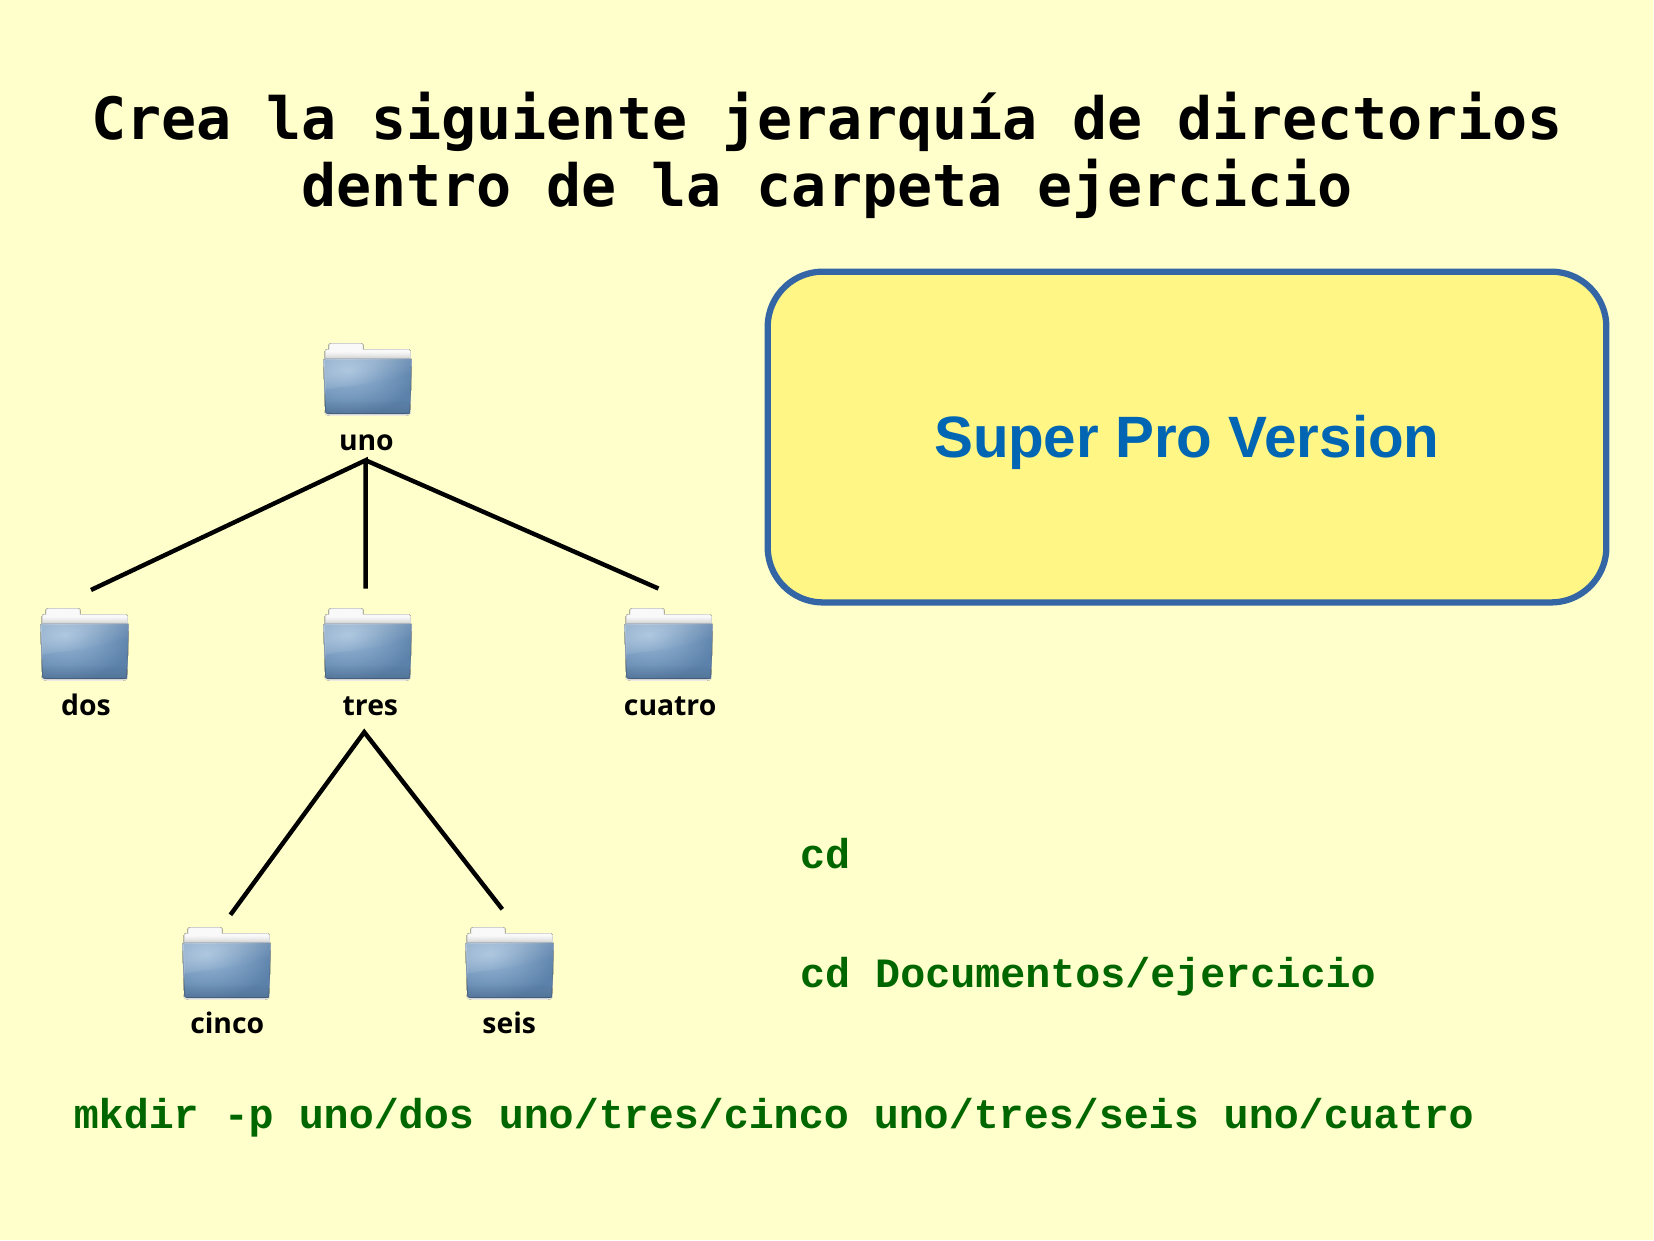

# Crea la siguiente jerarquía de directorios dentro de la carpeta ejercicio
Super Pro Version
cd
cd Documentos/ejercicio
mkdir -p uno/dos uno/tres/cinco uno/tres/seis uno/cuatro